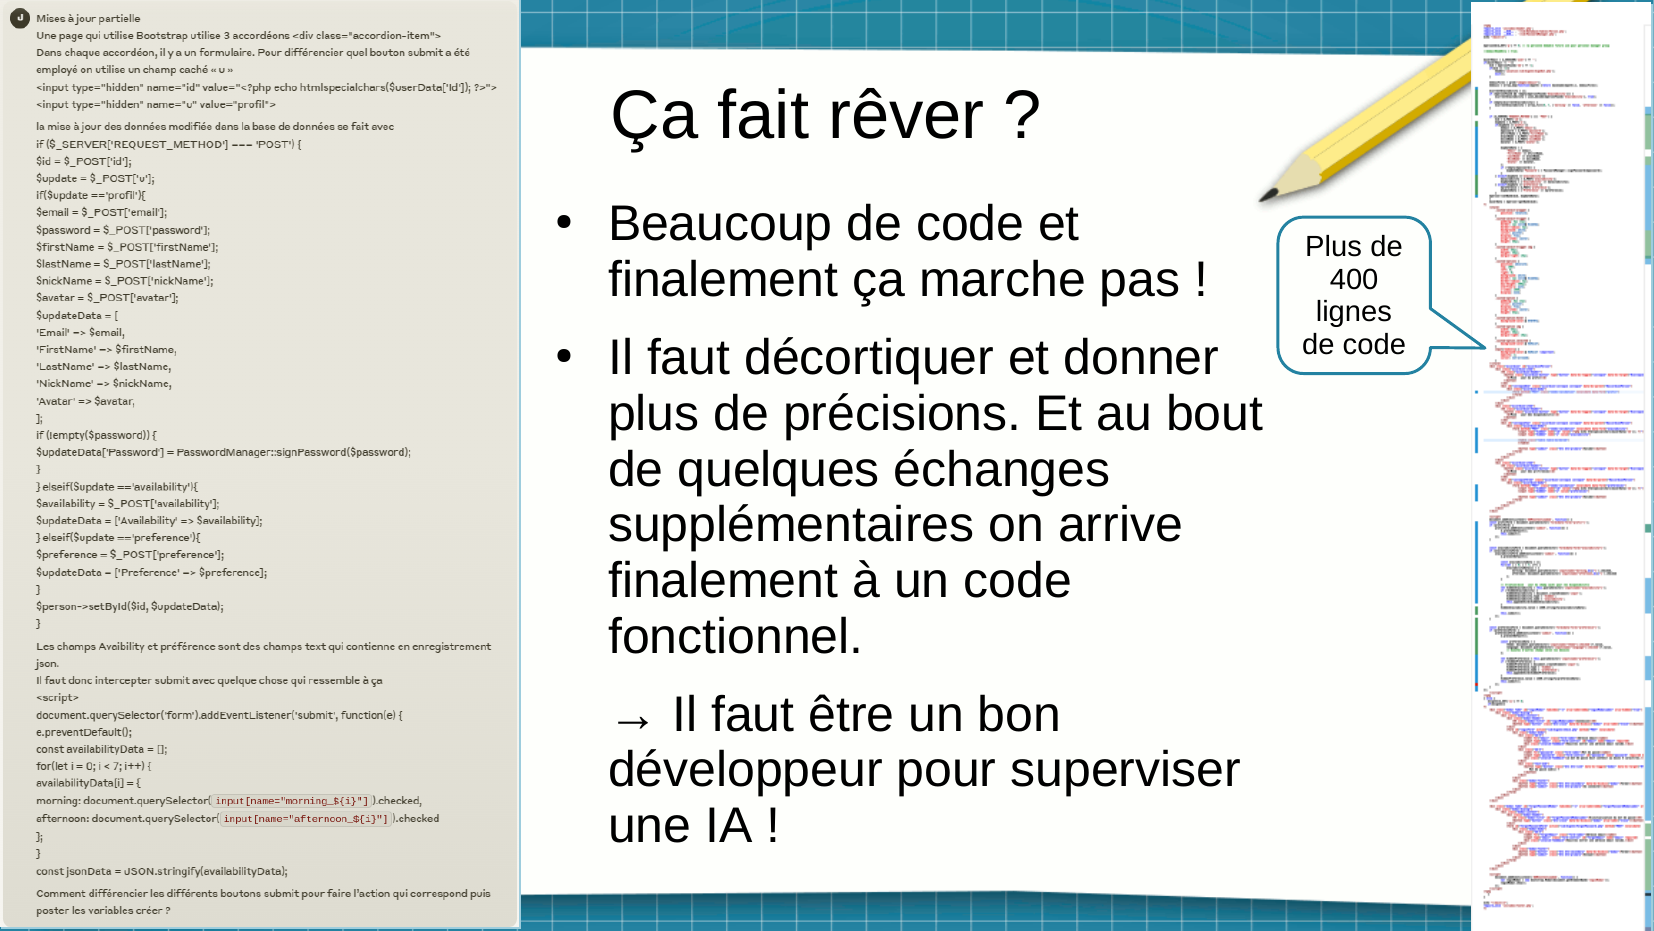

# Ça fait rêver ?
Beaucoup de code et finalement ça marche pas !
Il faut décortiquer et donner plus de précisions. Et au bout de quelques échanges supplémentaires on arrive finalement à un code fonctionnel.
→ Il faut être un bon développeur pour superviser une IA !
Plus de 400 lignes de code